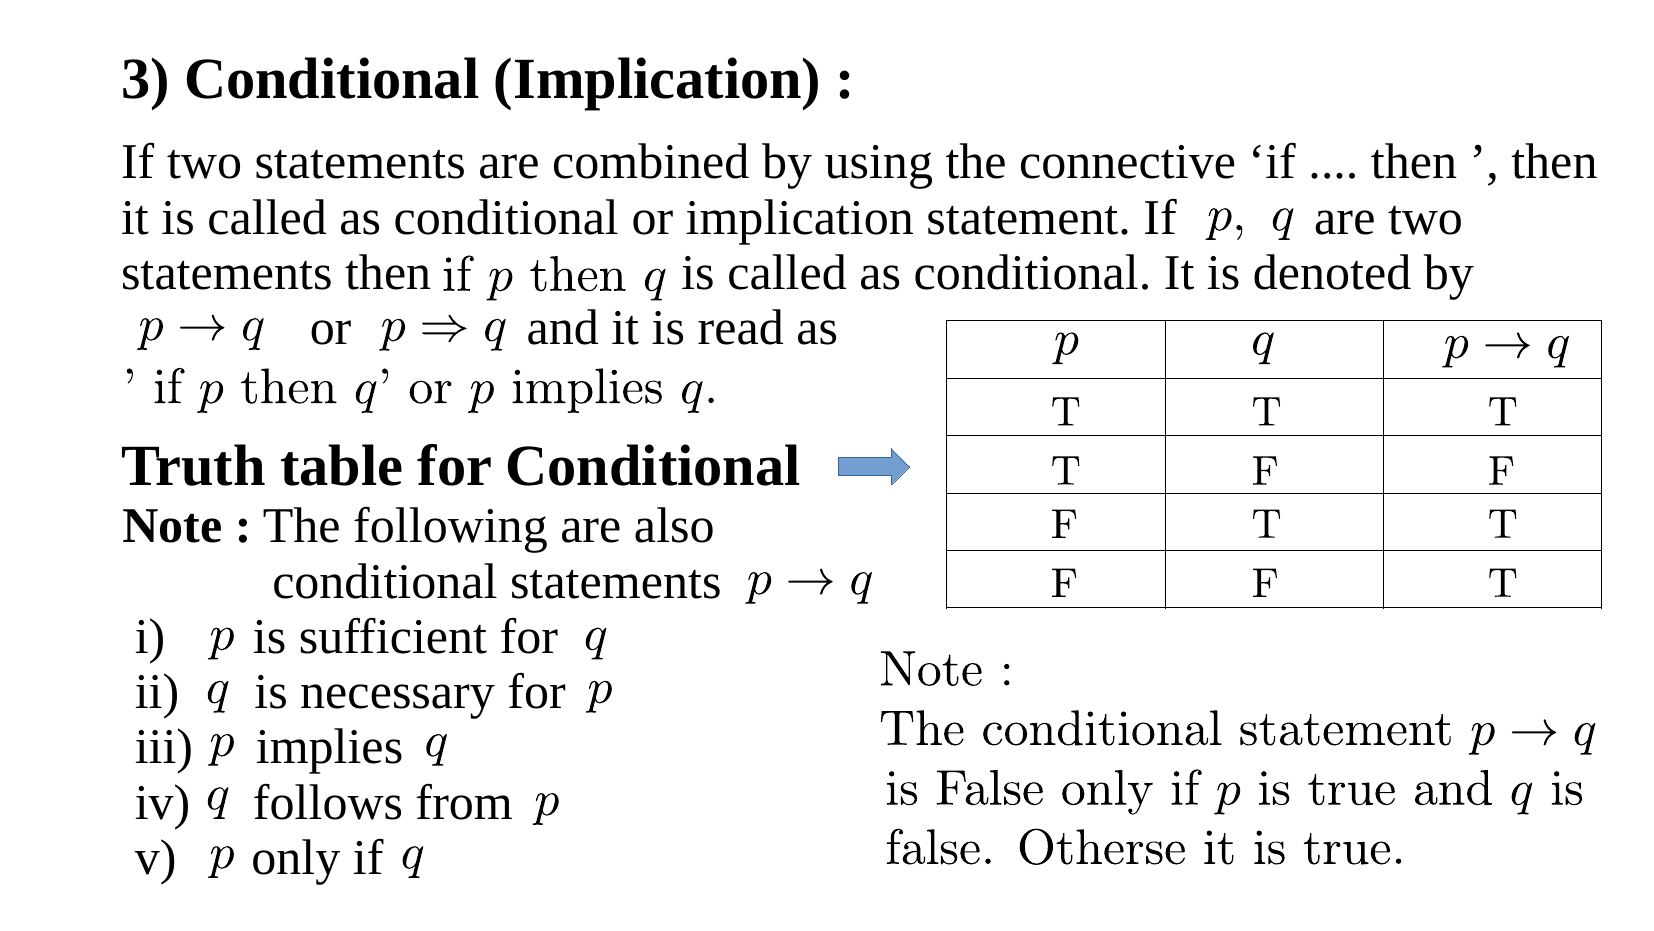

# 3) Conditional (Implication) :
	If two statements are combined by using the connective ‘if .... then ’, then
	it is called as conditional or implication statement. If are two
	statements then is called as conditional. It is denoted by
 or and it is read as
	Truth table for Conditional
 Note : The following are also
 conditional statements
 i) is sufficient for
 ii) is necessary for
 iii) implies
 iv) follows from
 v) only if
| | | |
| --- | --- | --- |
| | | |
| | | |
| | | |
| | | |